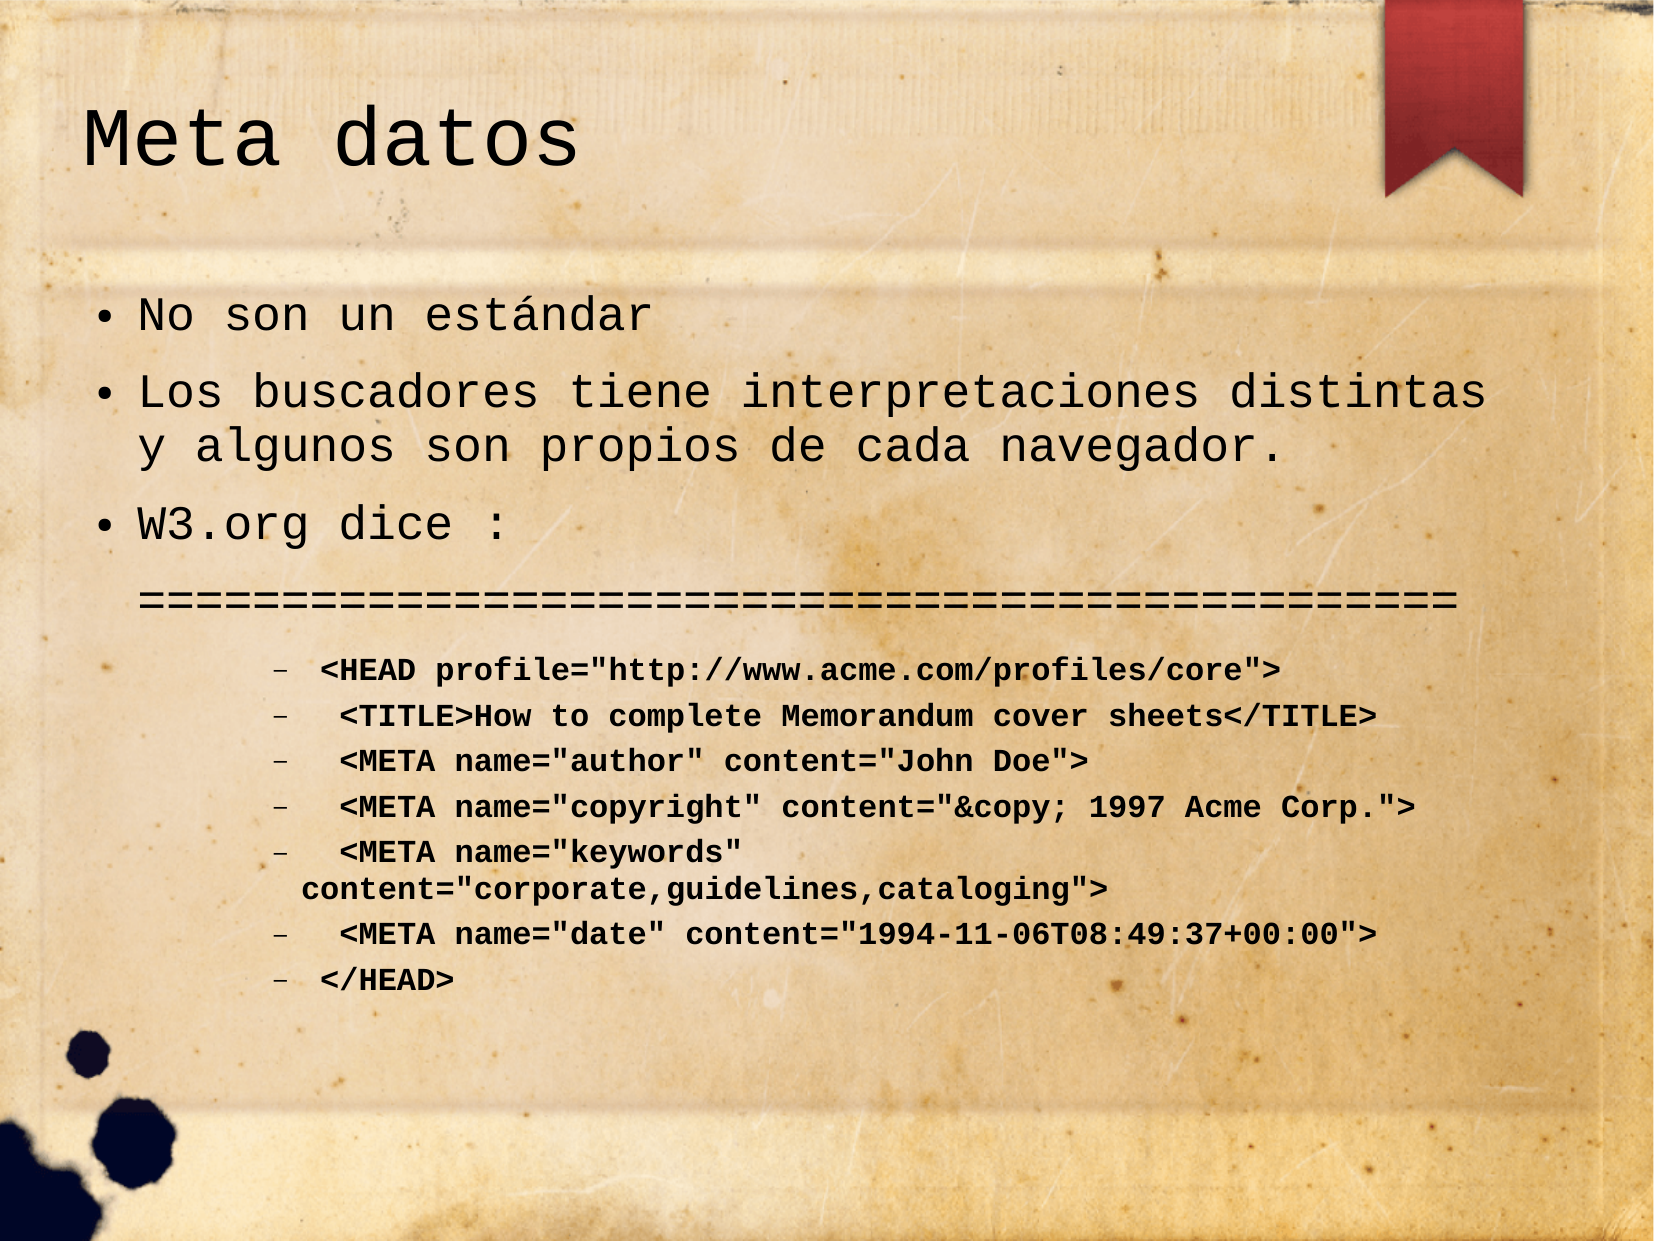

# Meta datos
No son un estándar
Los buscadores tiene interpretaciones distintas y algunos son propios de cada navegador.
W3.org dice :
==============================================
 <HEAD profile="http://www.acme.com/profiles/core">
 <TITLE>How to complete Memorandum cover sheets</TITLE>
 <META name="author" content="John Doe">
 <META name="copyright" content="&copy; 1997 Acme Corp.">
 <META name="keywords" 	content="corporate,guidelines,cataloging">
 <META name="date" content="1994-11-06T08:49:37+00:00">
 </HEAD>